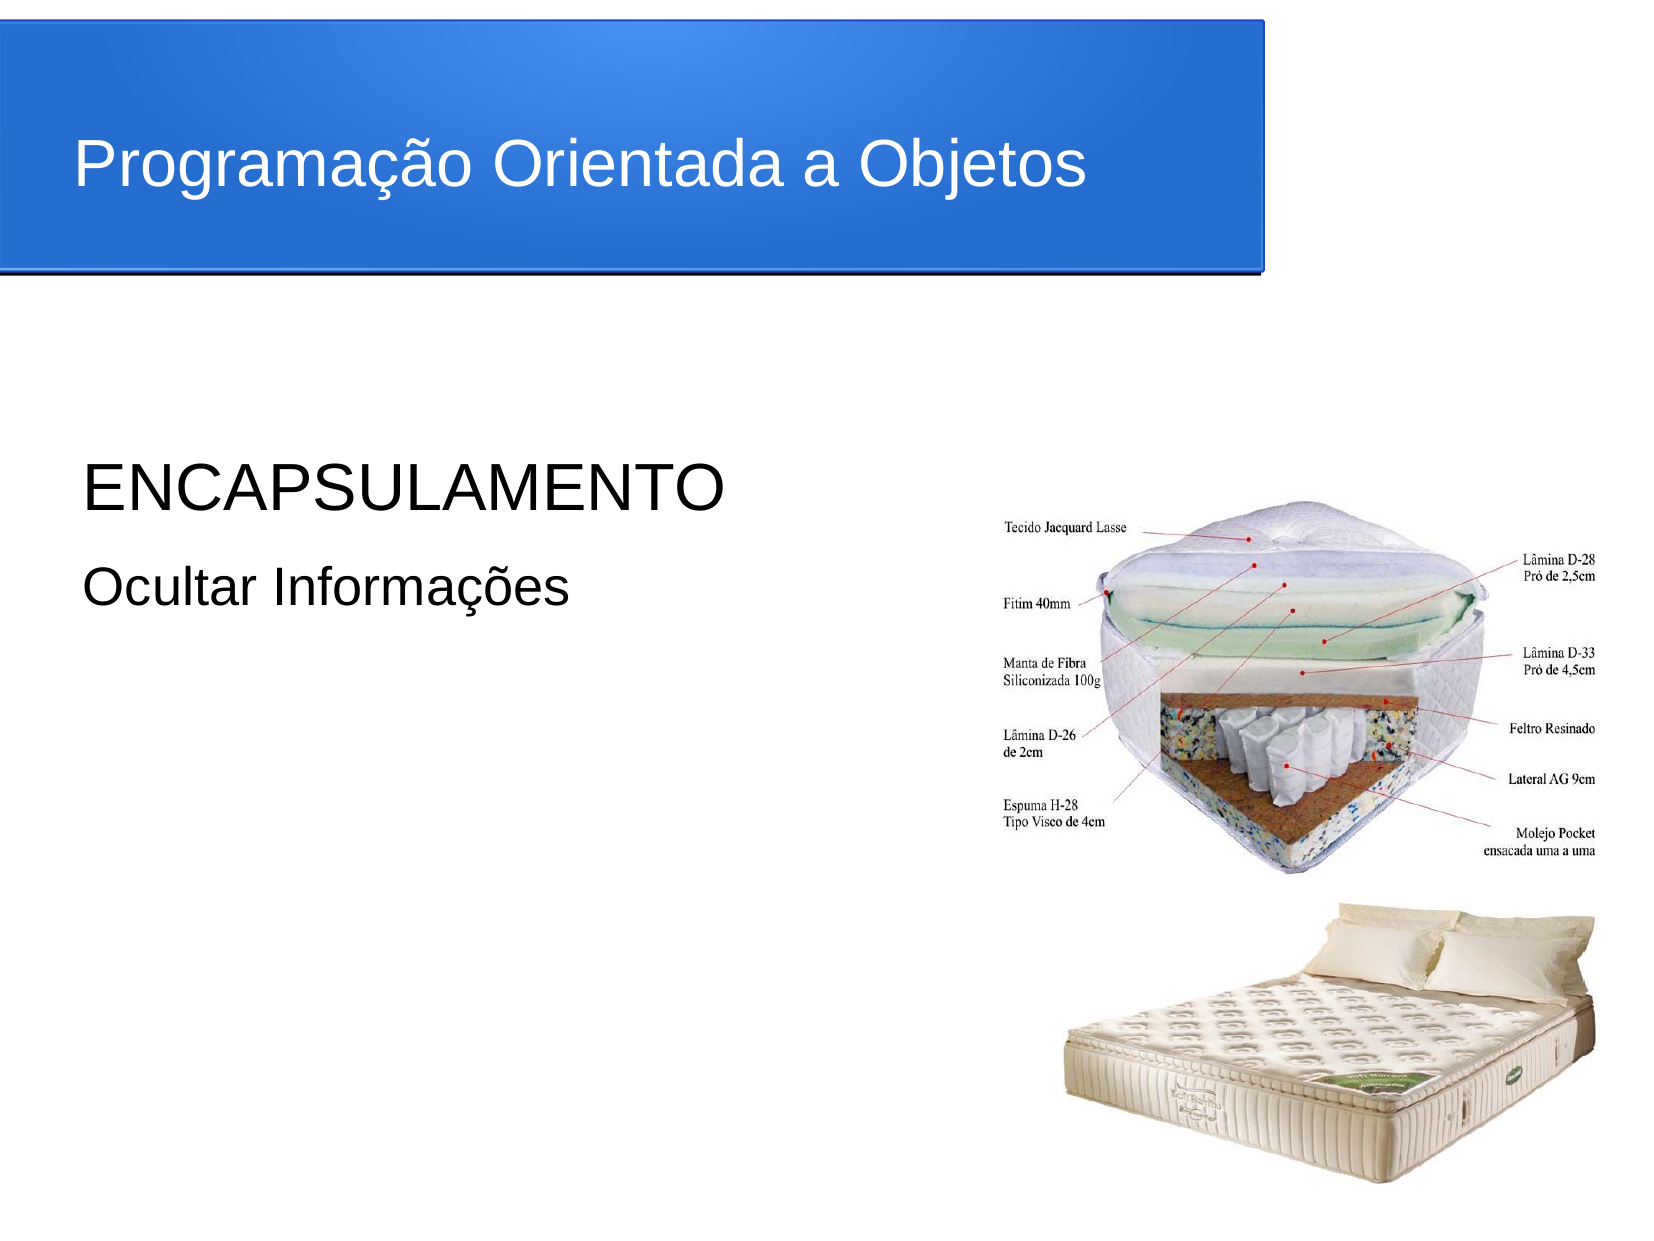

Programação Orientada a Objetos
# ENCAPSULAMENTO
Ocultar Informações